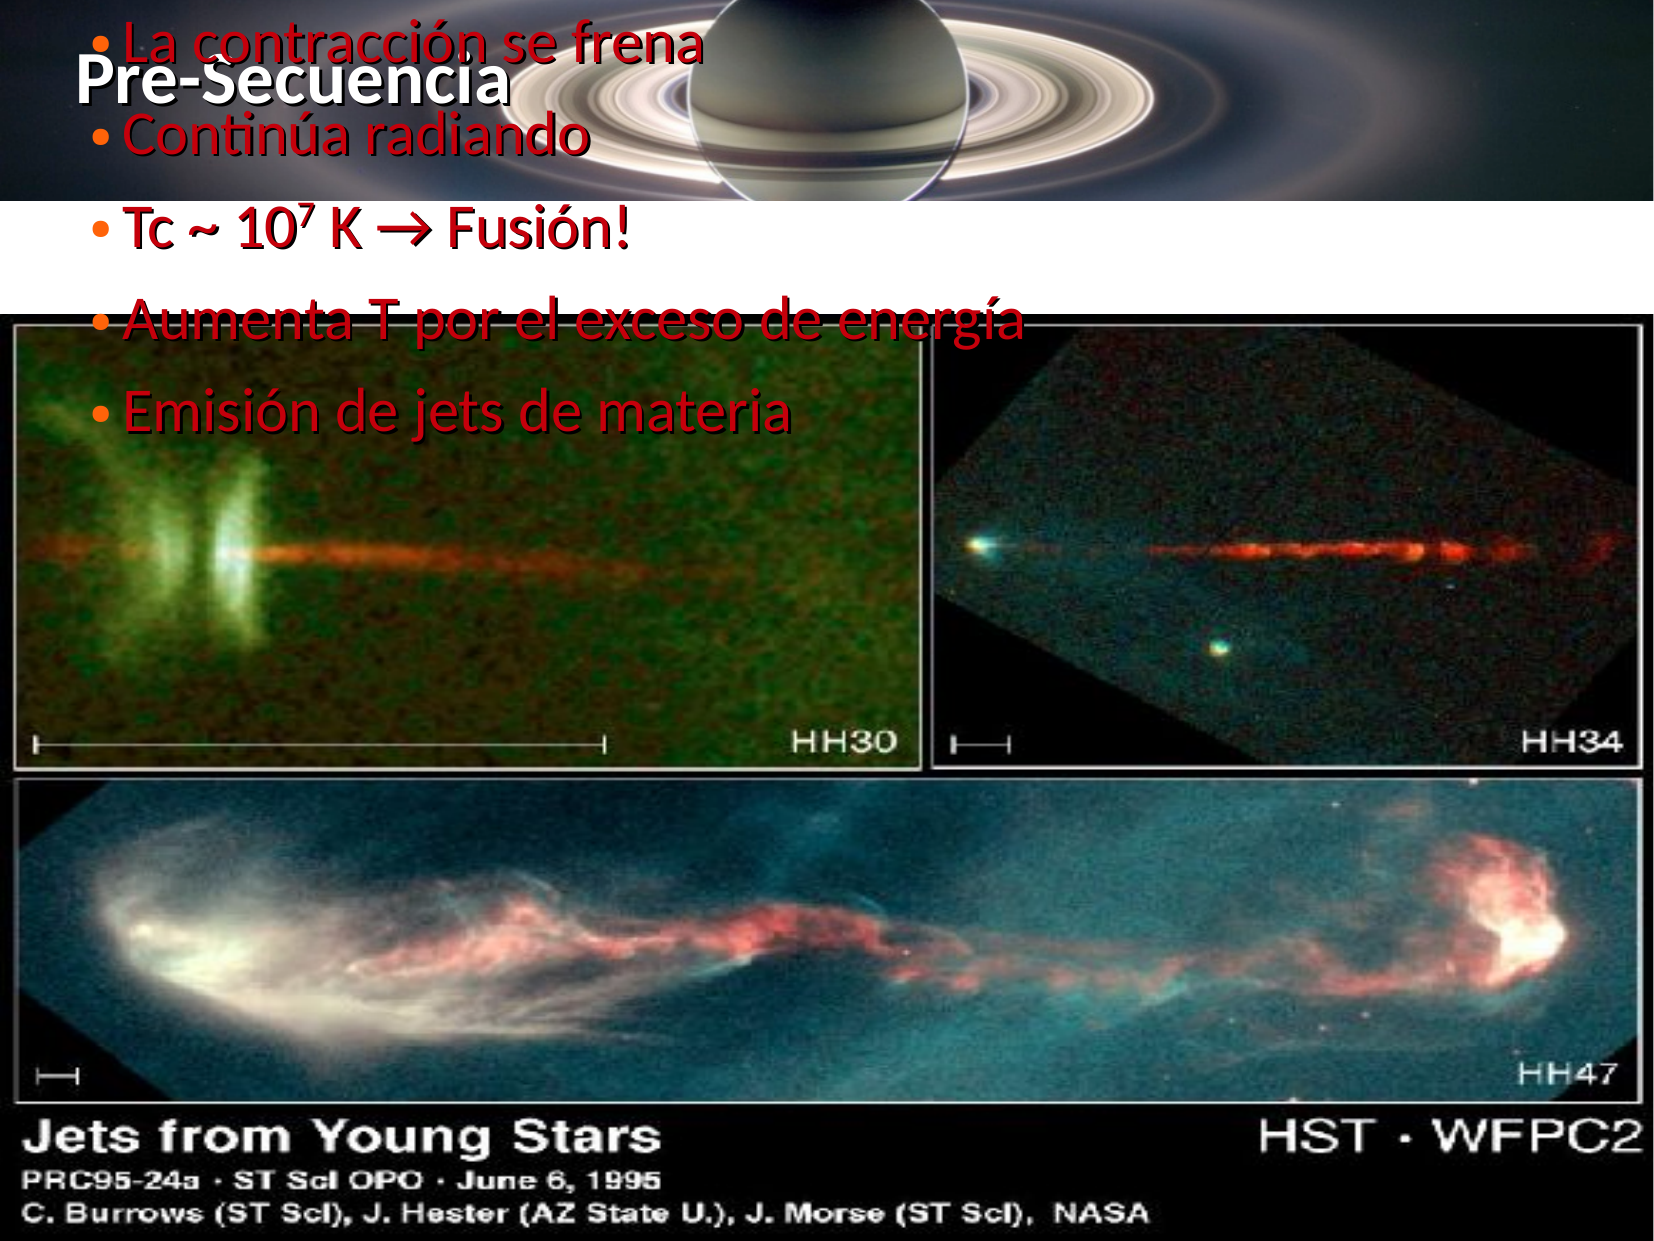

La contracción se frena
Continúa radiando
Tc ~ 107 K → Fusión!
Aumenta T por el exceso de energía
Emisión de jets de materia
# Pre-Secuencia
Astronomía (Asorey)
17